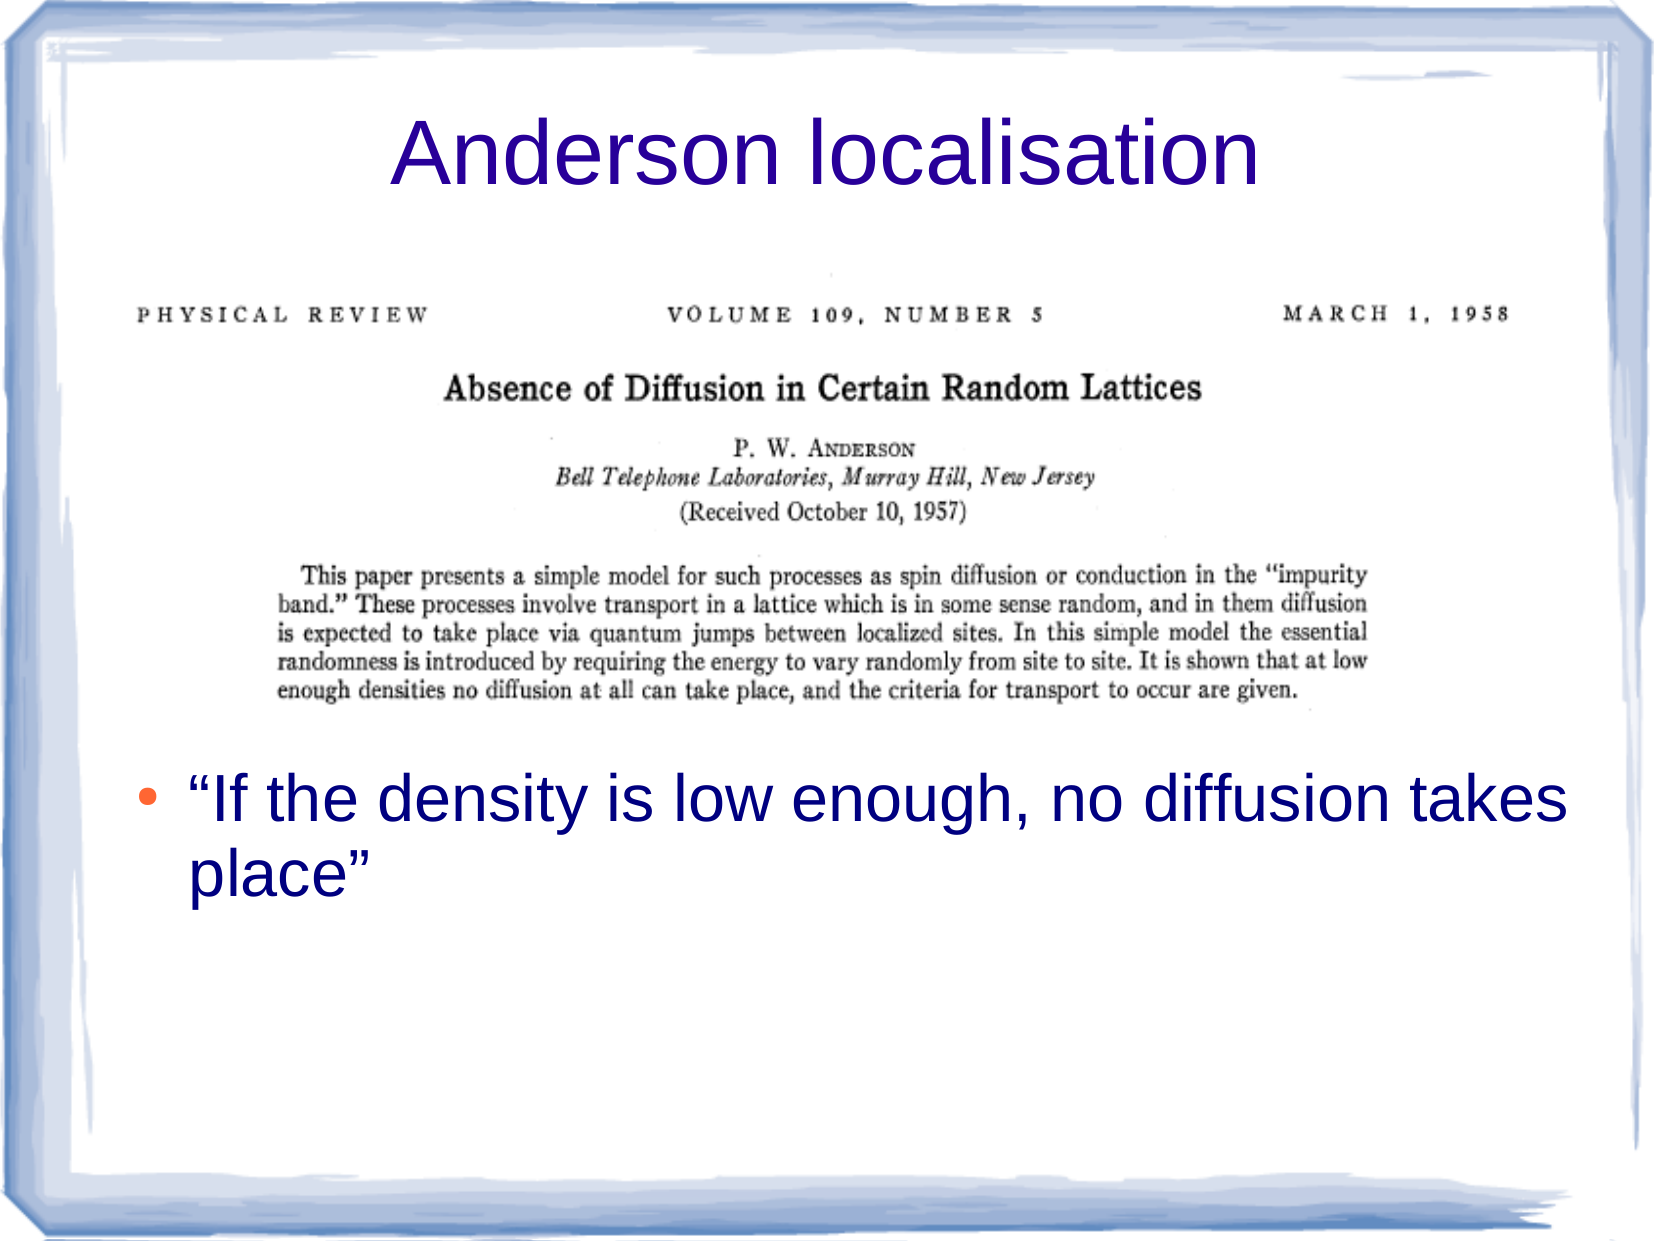

# Anderson localisation
“If the density is low enough, no diffusion takes place”